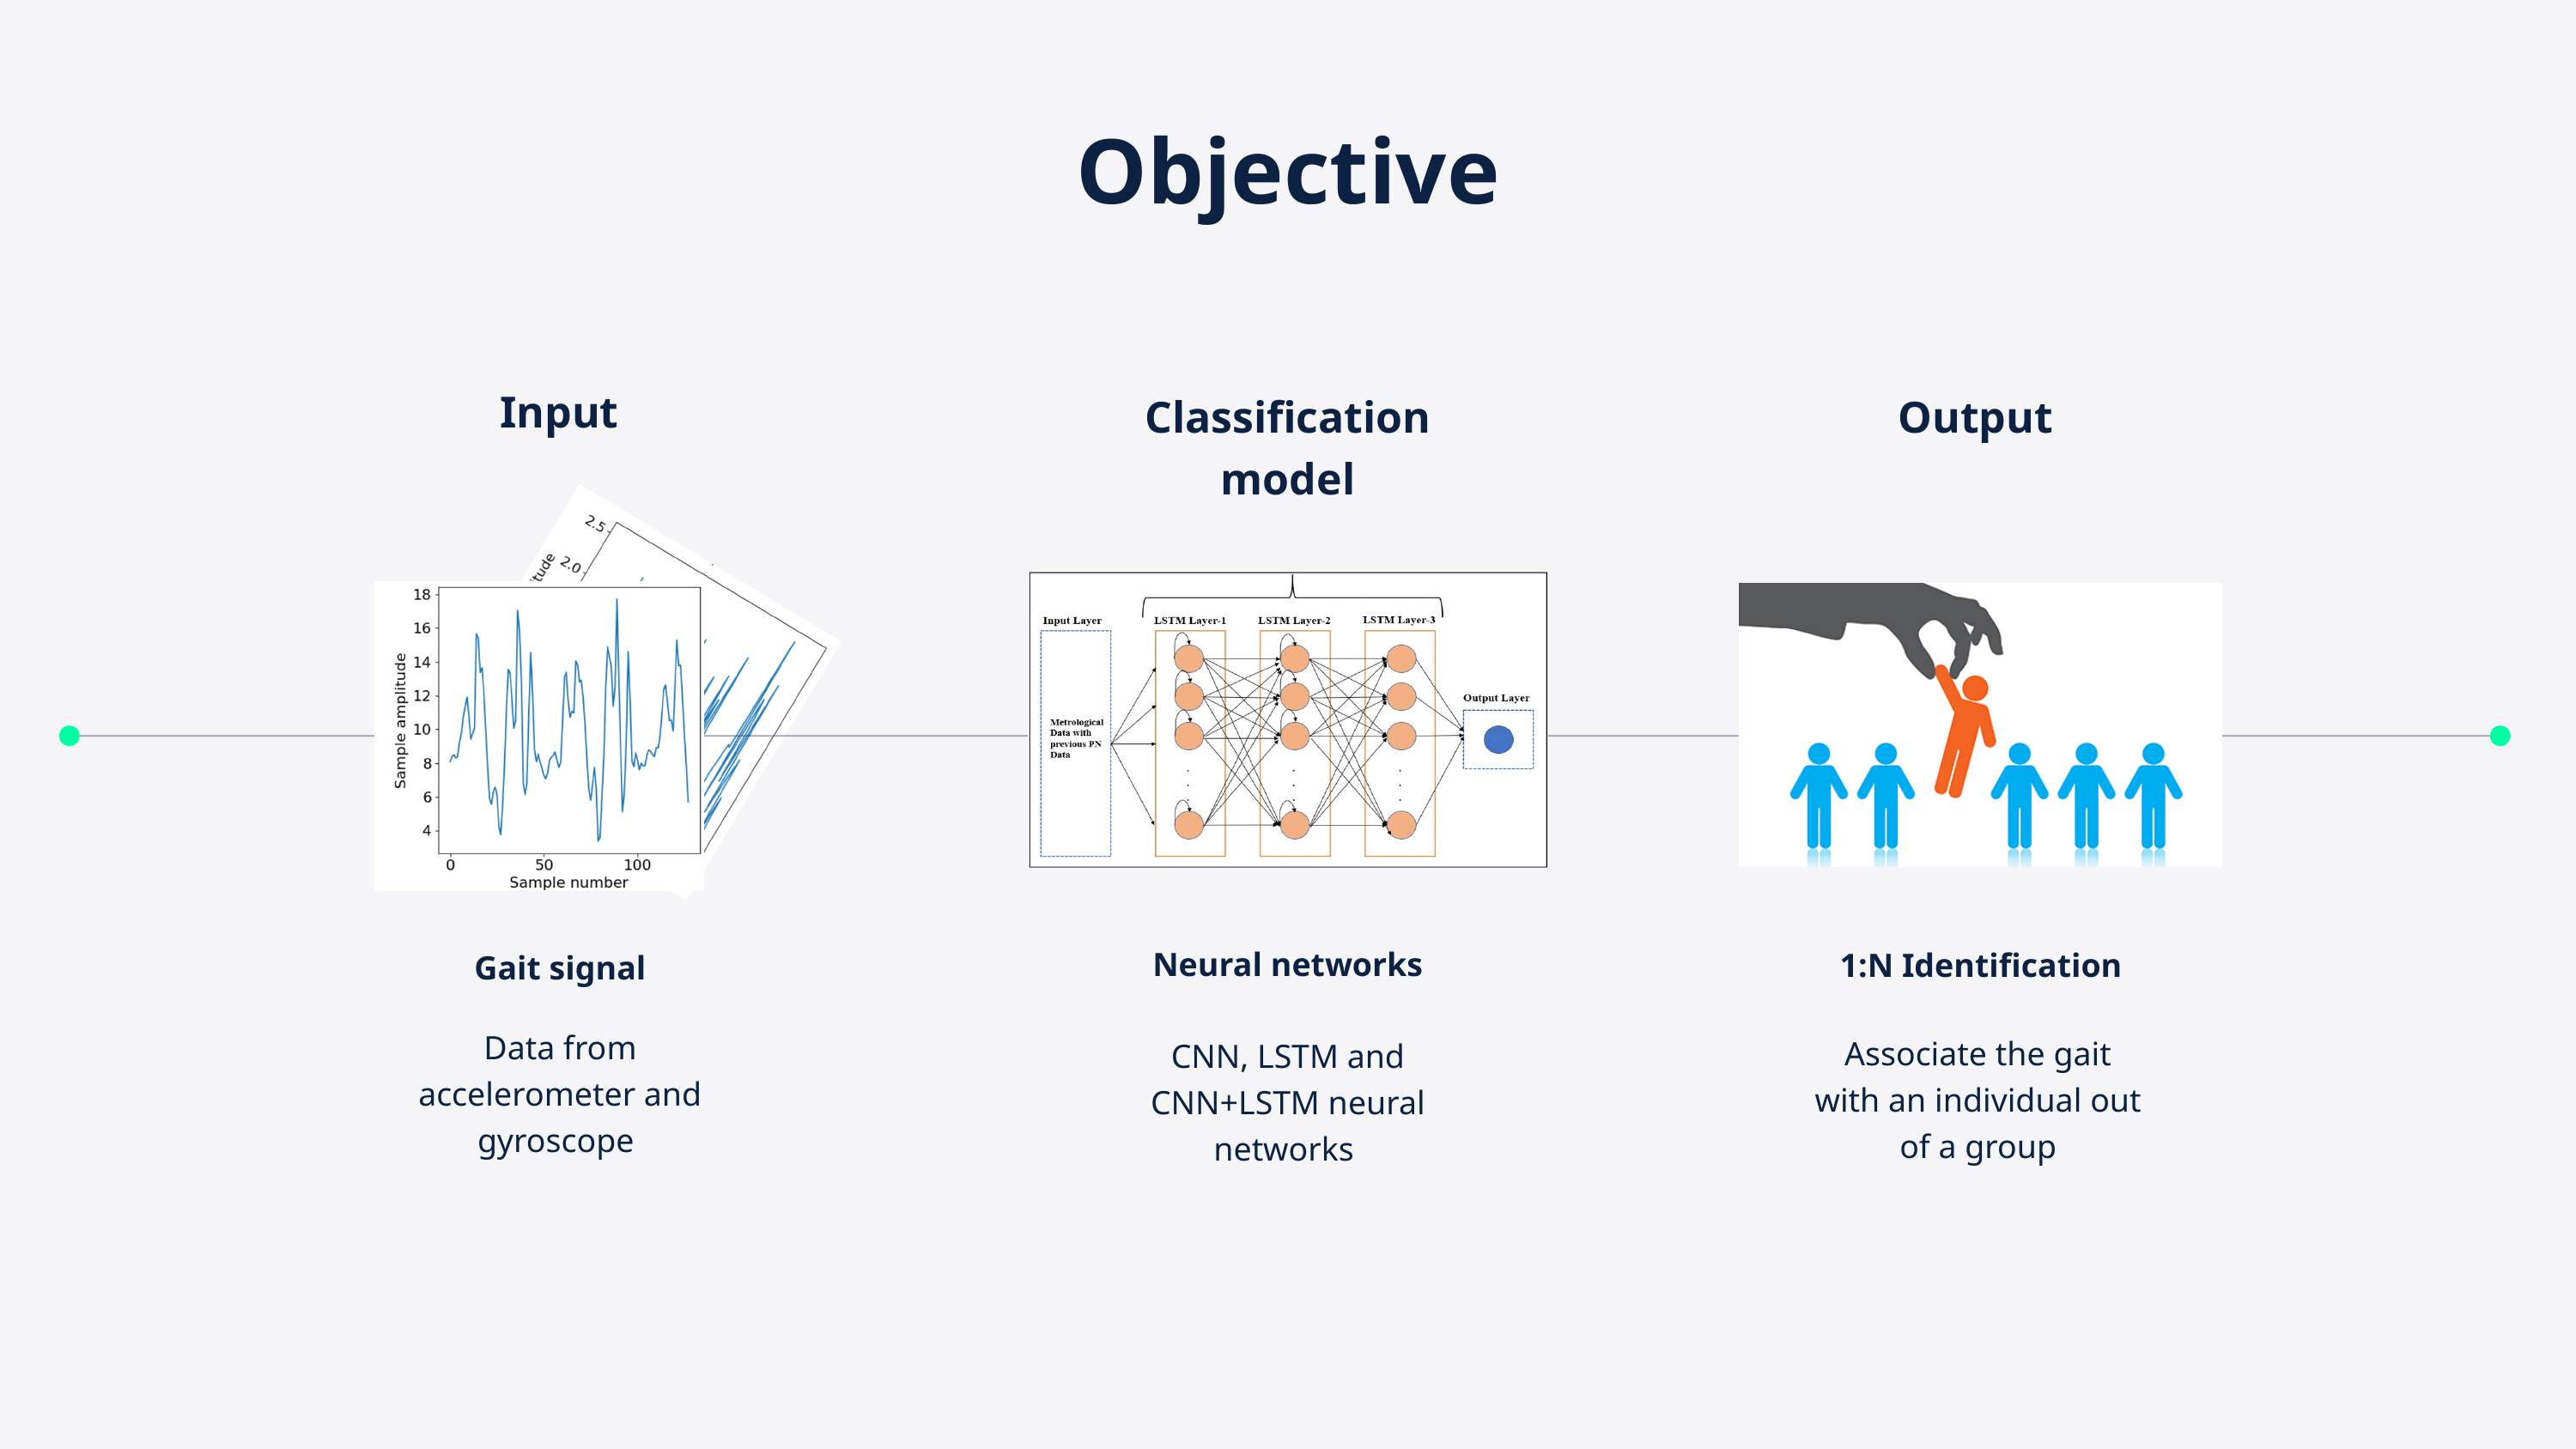

Objective
Input
Classification model
Output
Neural networks
1:N Identification
Gait signal
Data from accelerometer and gyroscope
Associate the gait with an individual out of a group
CNN, LSTM and CNN+LSTM neural networks